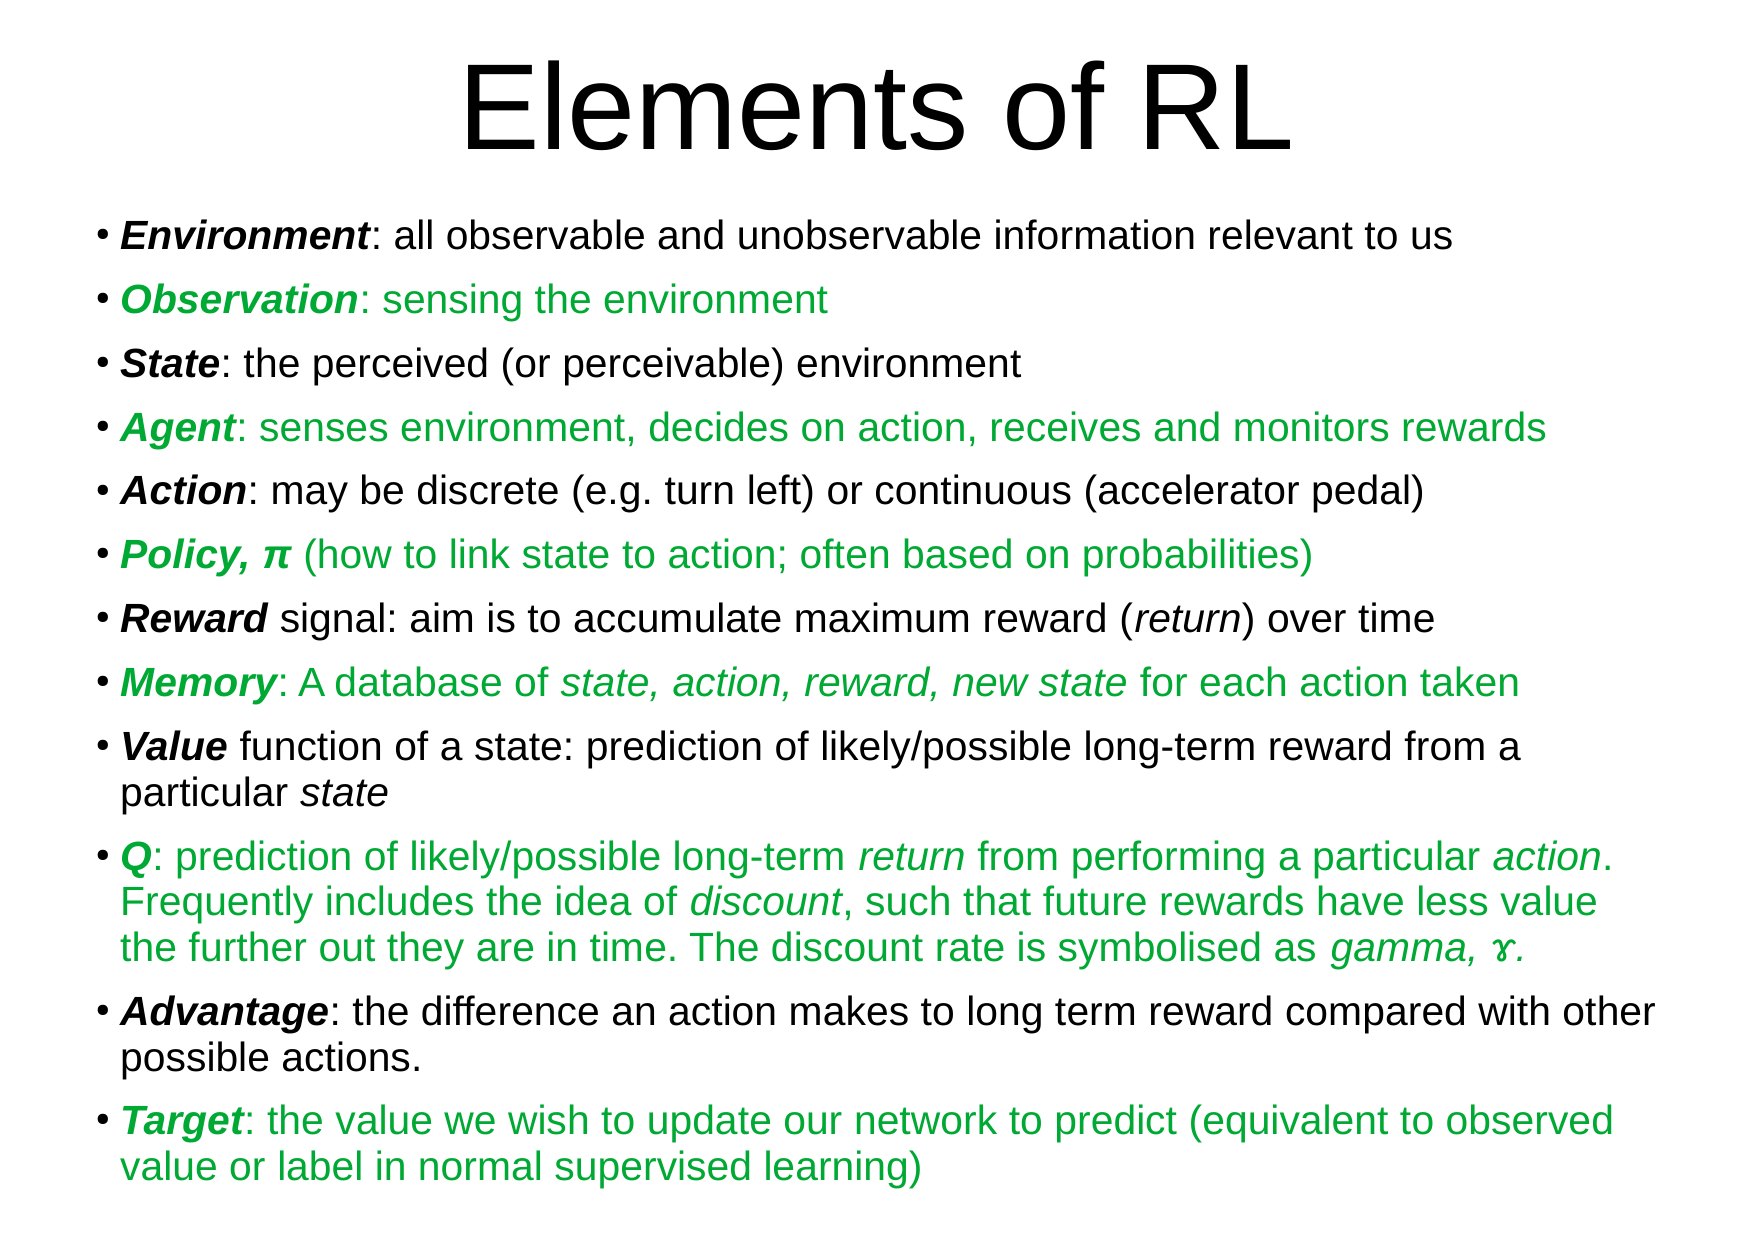

# Elements of RL
Environment: all observable and unobservable information relevant to us
Observation: sensing the environment
State: the perceived (or perceivable) environment
Agent: senses environment, decides on action, receives and monitors rewards
Action: may be discrete (e.g. turn left) or continuous (accelerator pedal)
Policy, π (how to link state to action; often based on probabilities)
Reward signal: aim is to accumulate maximum reward (return) over time
Memory: A database of state, action, reward, new state for each action taken
Value function of a state: prediction of likely/possible long-term reward from a particular state
Q: prediction of likely/possible long-term return from performing a particular action. Frequently includes the idea of discount, such that future rewards have less value the further out they are in time. The discount rate is symbolised as gamma, ɤ.
Advantage: the difference an action makes to long term reward compared with other possible actions.
Target: the value we wish to update our network to predict (equivalent to observed value or label in normal supervised learning)